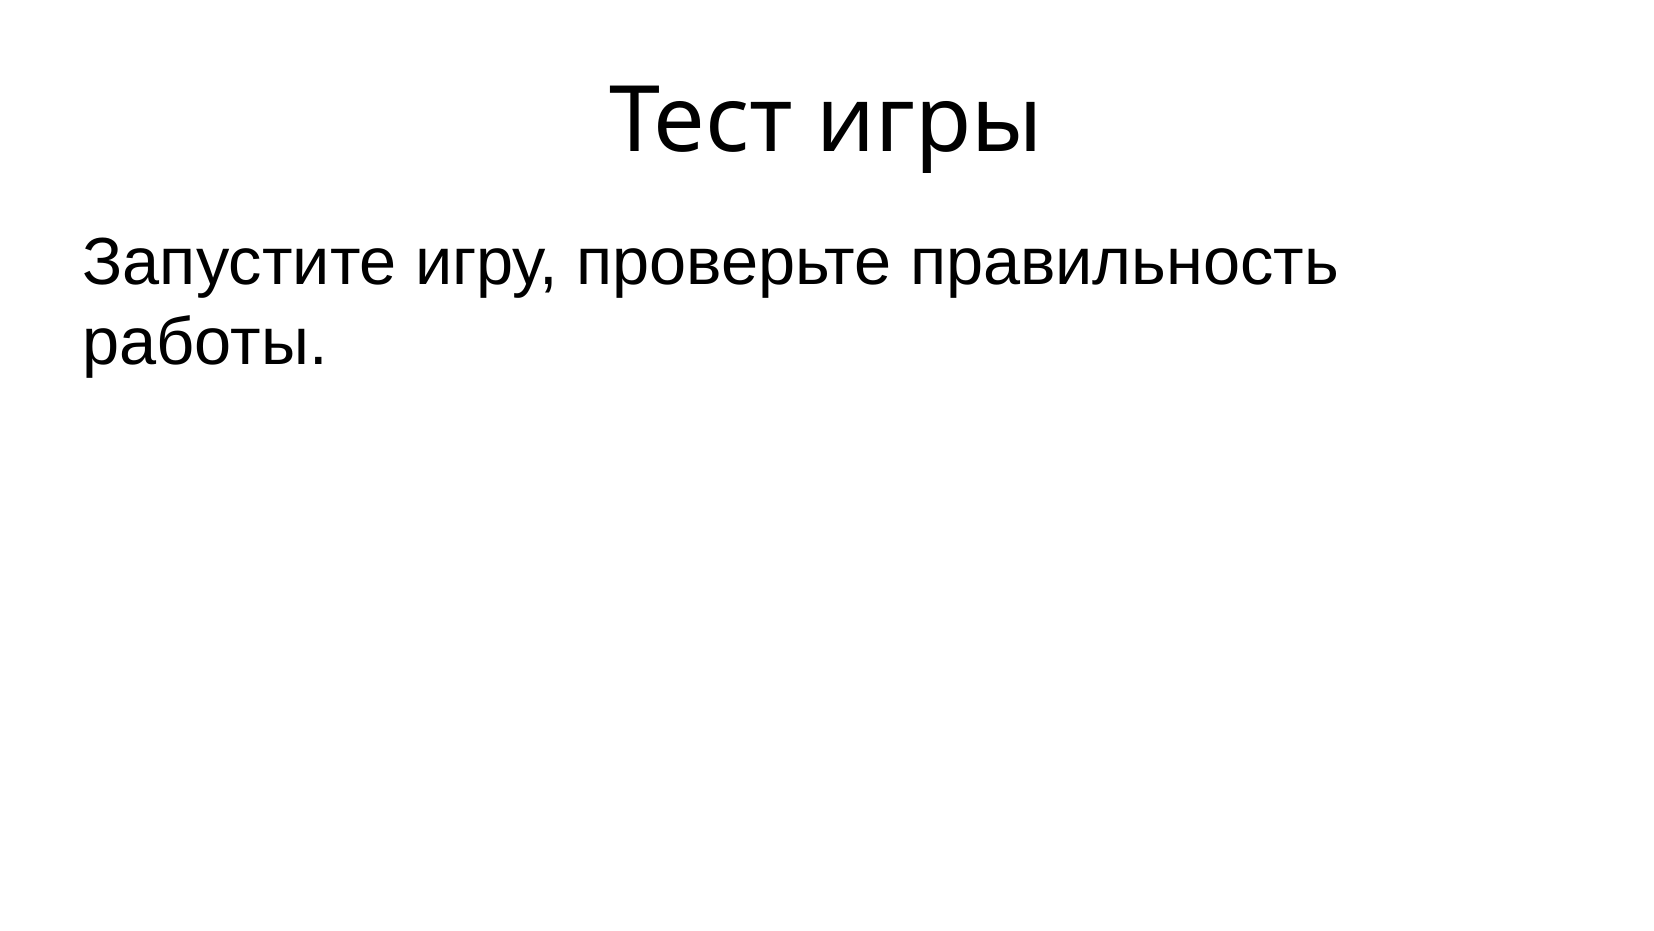

# Тест игры
Запустите игру, проверьте правильность работы.